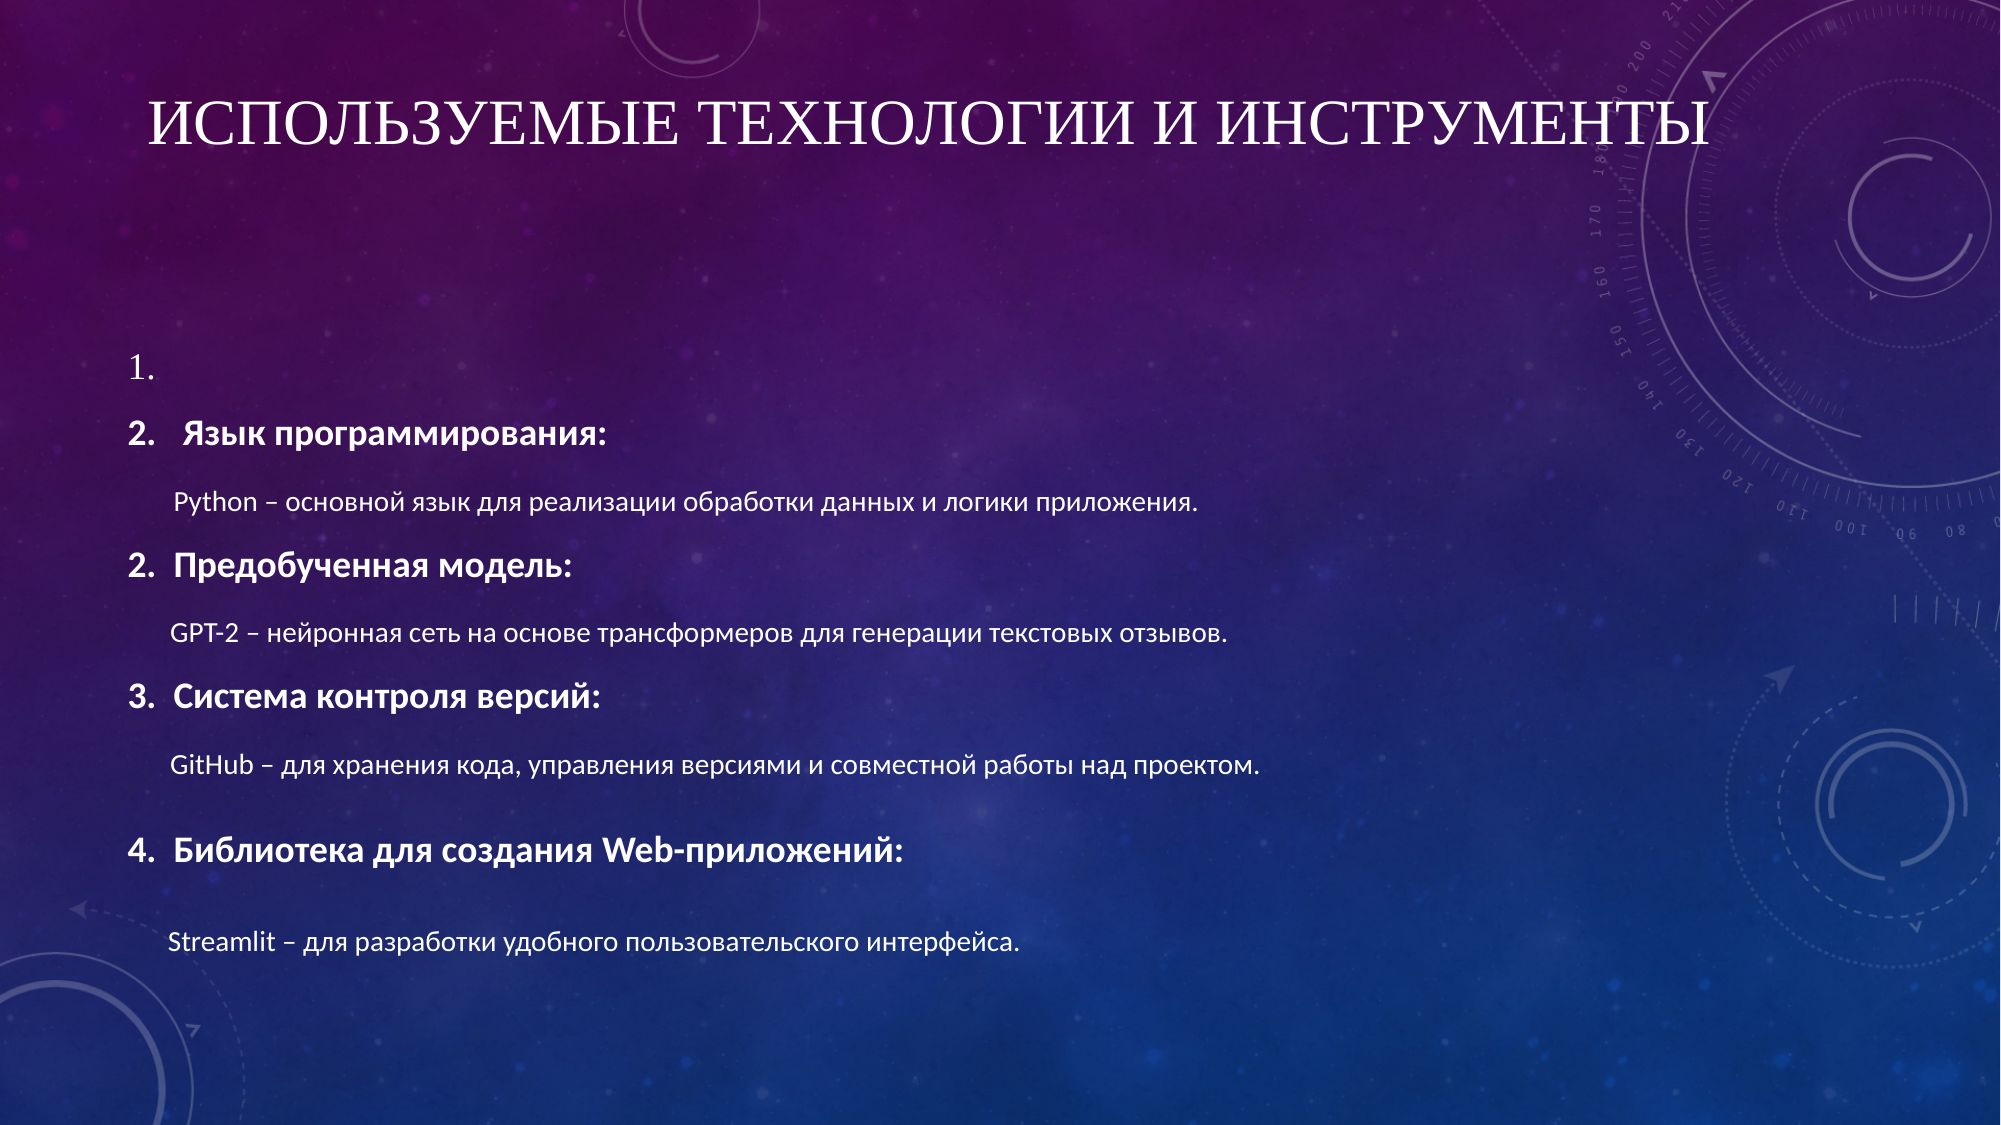

# Используемые технологии и инструменты
 Язык программирования:
  Python – основной язык для реализации обработки данных и логики приложения.
2. Предобученная модель:
 GPT-2 – нейронная сеть на основе трансформеров для генерации текстовых отзывов.
3. Система контроля версий:
 GitHub – для хранения кода, управления версиями и совместной работы над проектом.
4. Библиотека для создания Web-приложений:
  Streamlit – для разработки удобного пользовательского интерфейса.